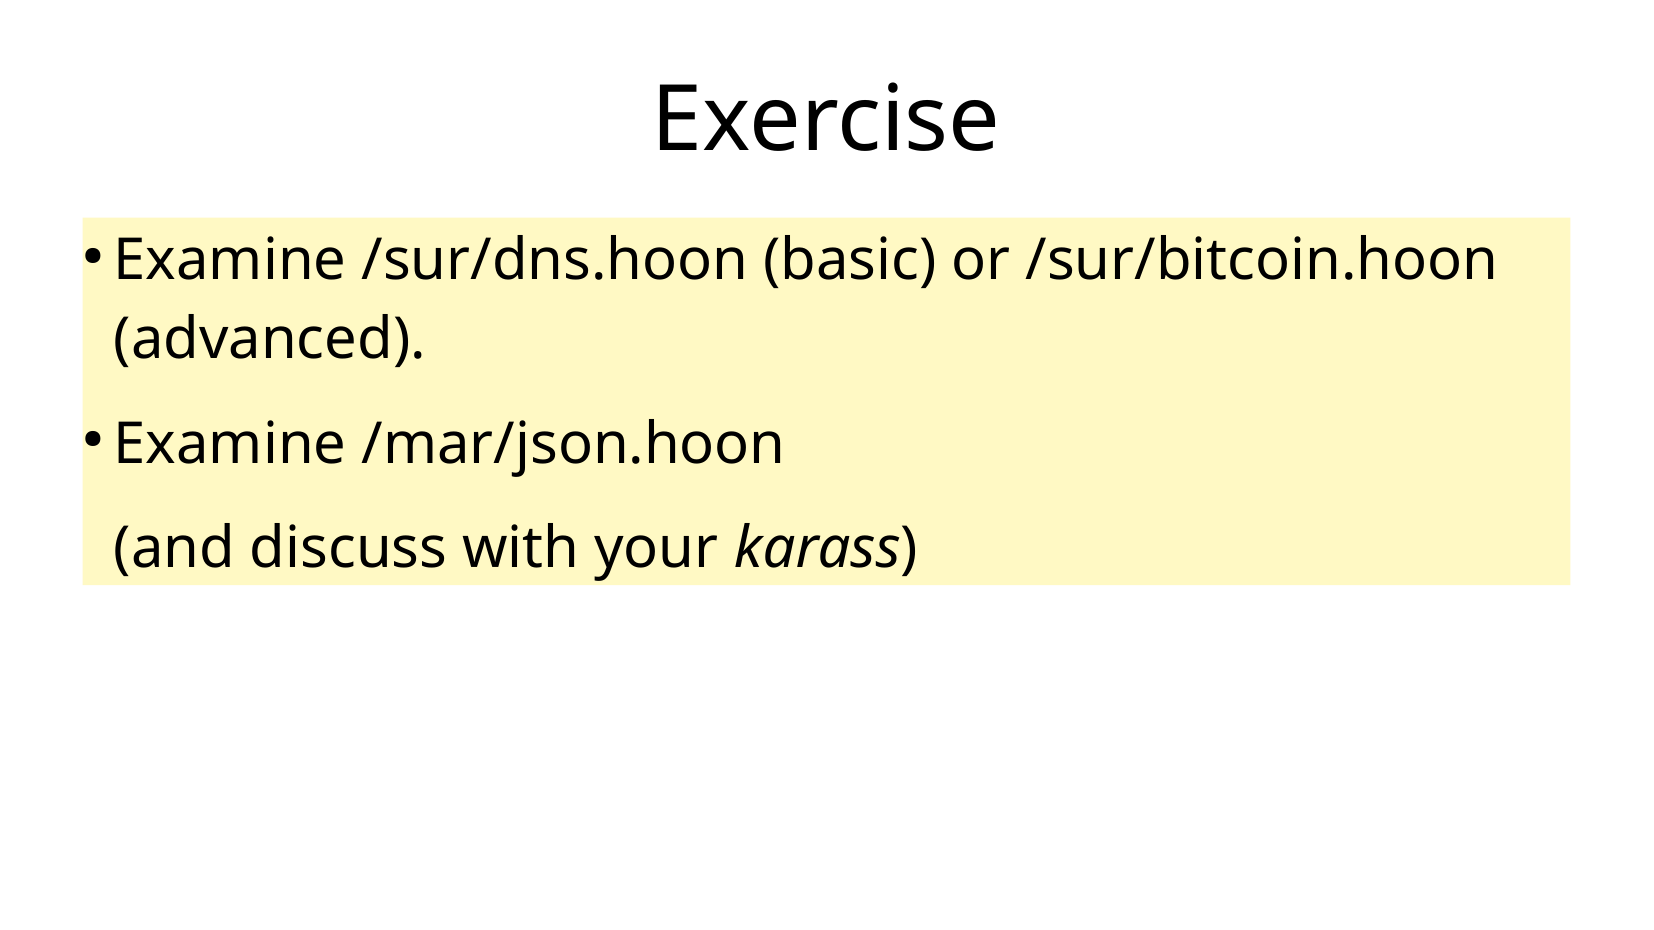

# Exercise
Examine /sur/dns.hoon (basic) or /sur/bitcoin.hoon (advanced).
Examine /mar/json.hoon
(and discuss with your karass)